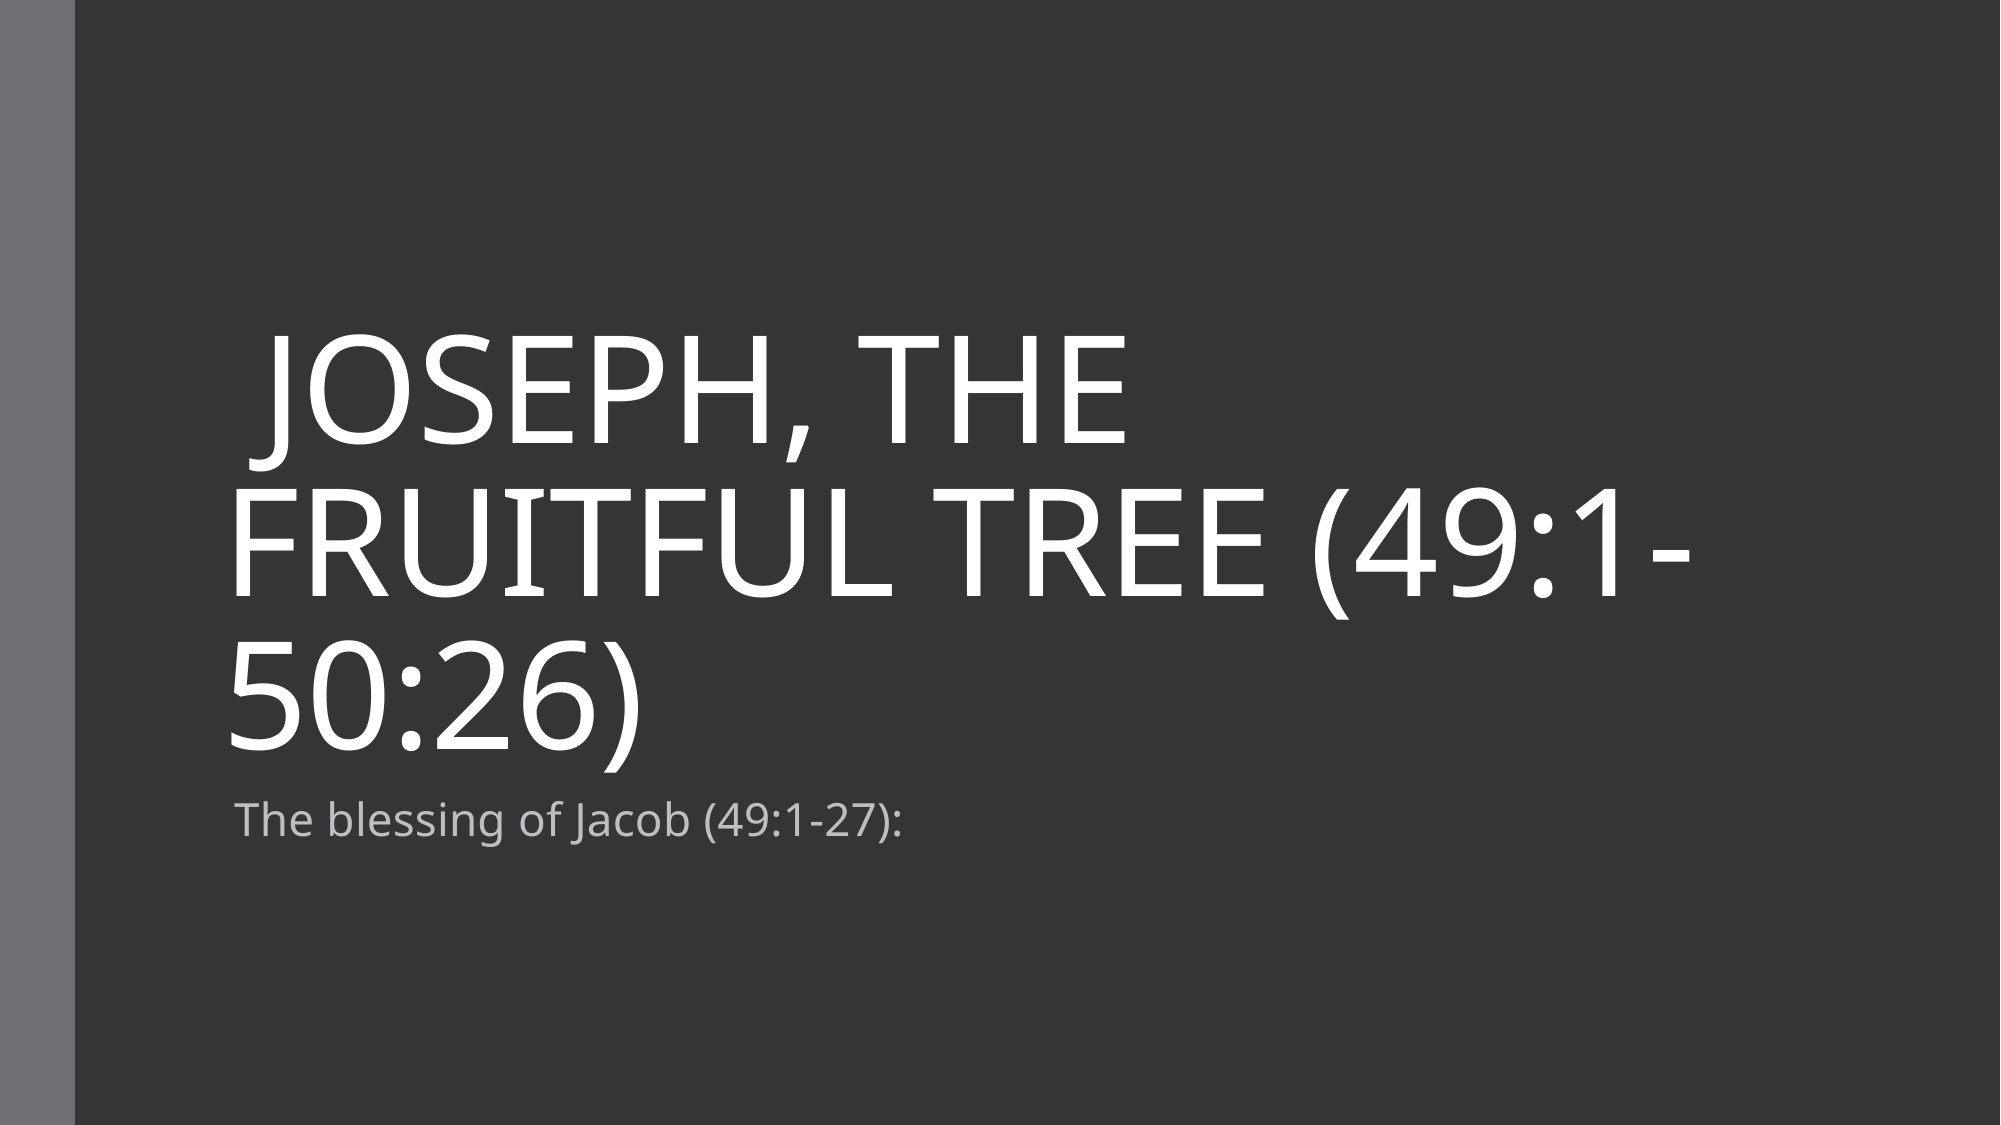

# JOSEPH, THE FRUITFUL TREE (49:1-50:26)
 The blessing of Jacob (49:1-27):